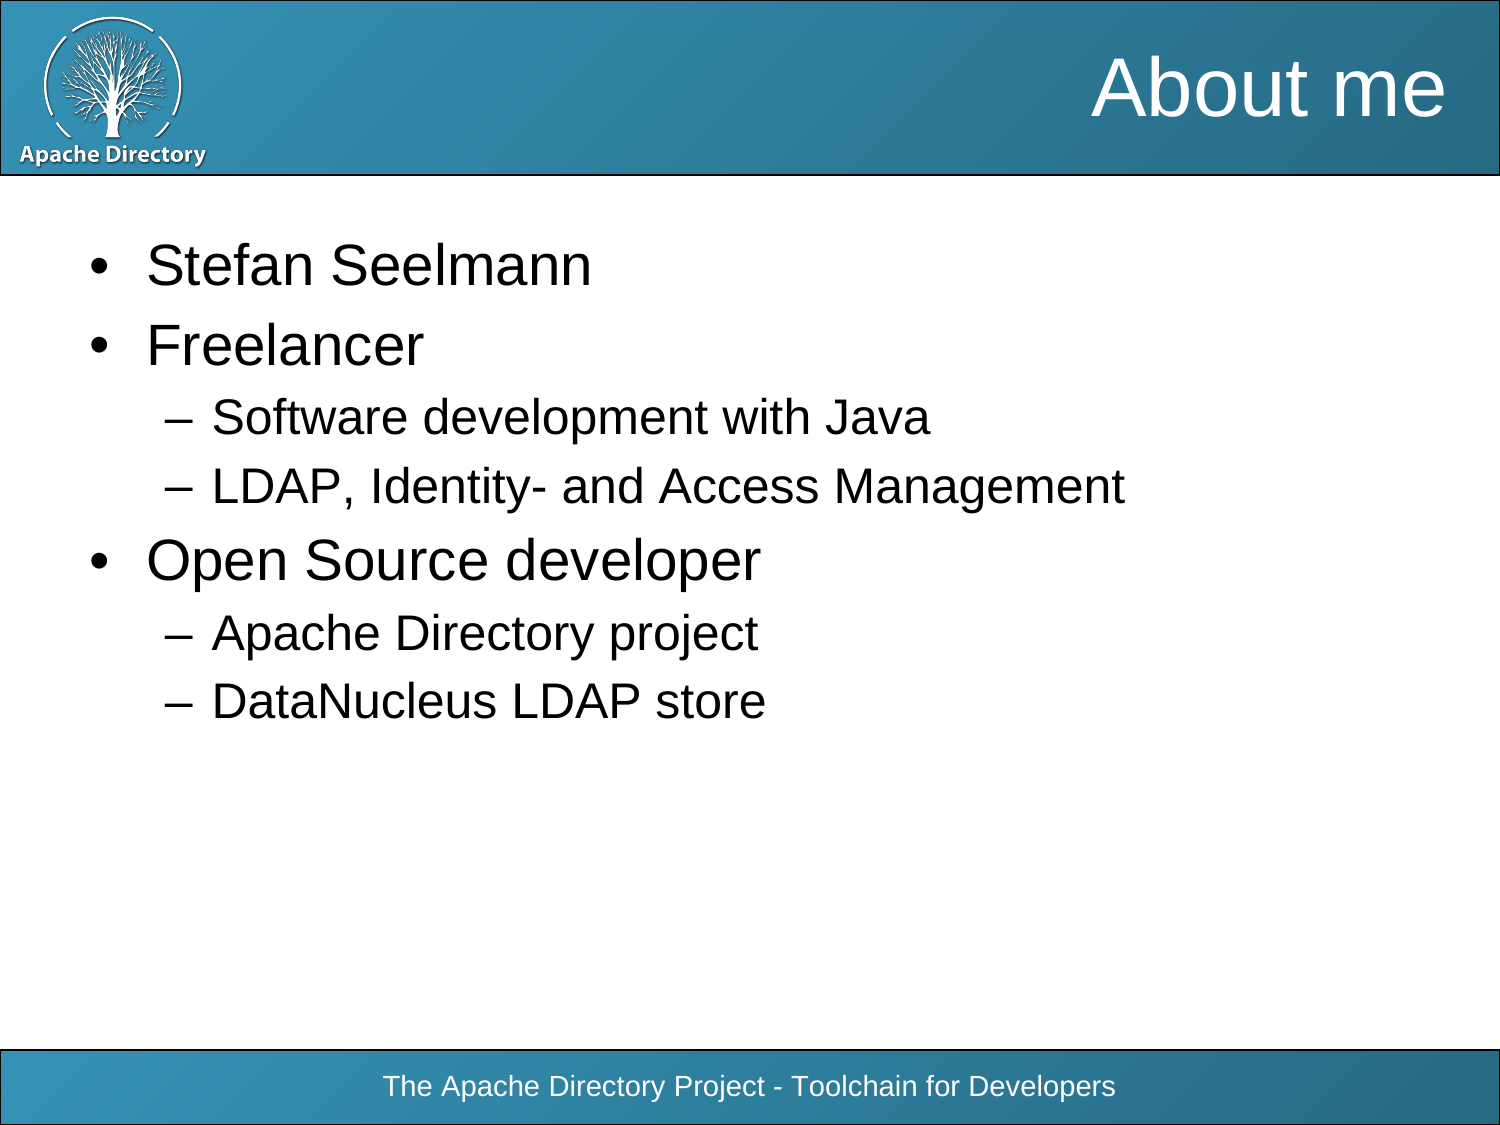

# About me
Stefan Seelmann
Freelancer
Software development with Java
LDAP, Identity- and Access Management
Open Source developer
Apache Directory project
DataNucleus LDAP store